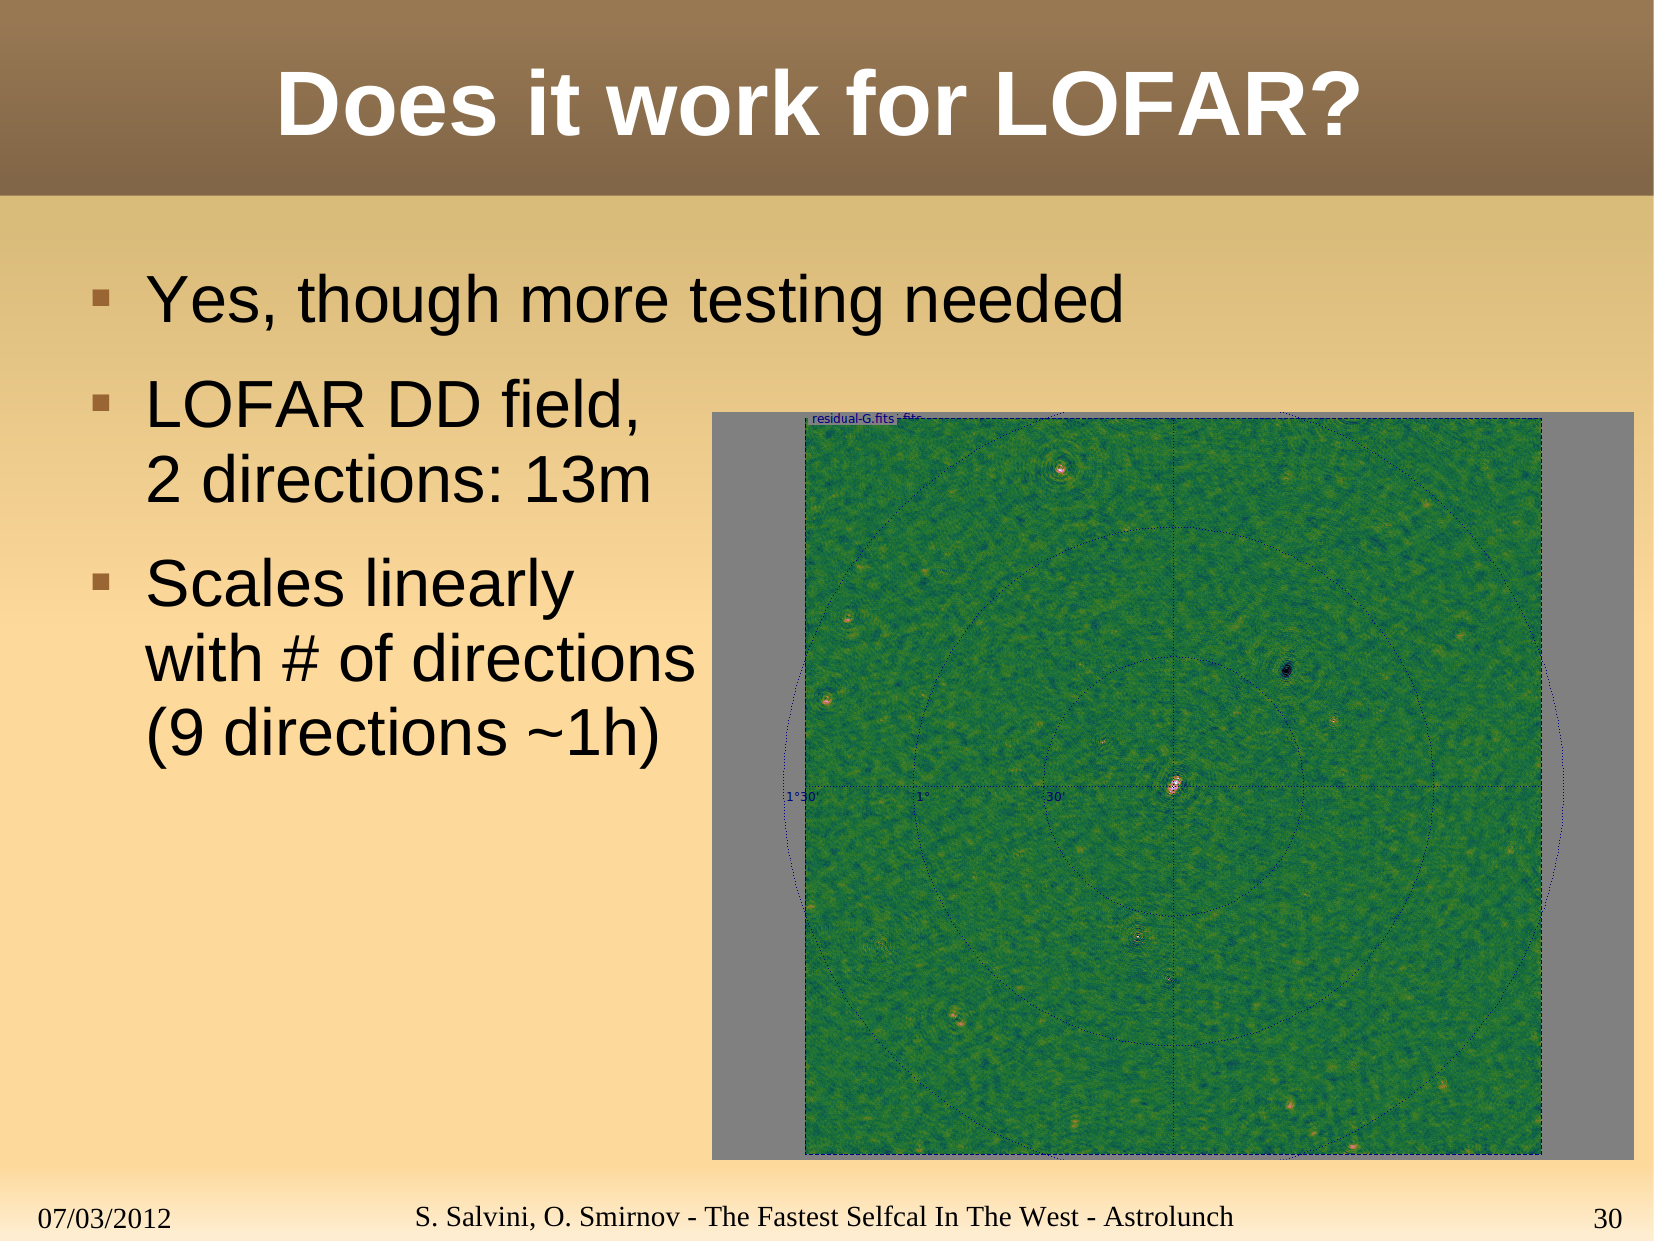

# Does it work for LOFAR?
Yes, though more testing needed
LOFAR DD field,
2 directions: 13m
Scales linearly
with # of directions
(9 directions ~1h)
S. Salvini, O. Smirnov - The Fastest Selfcal In The West - Astrolunch
07/03/2012
30